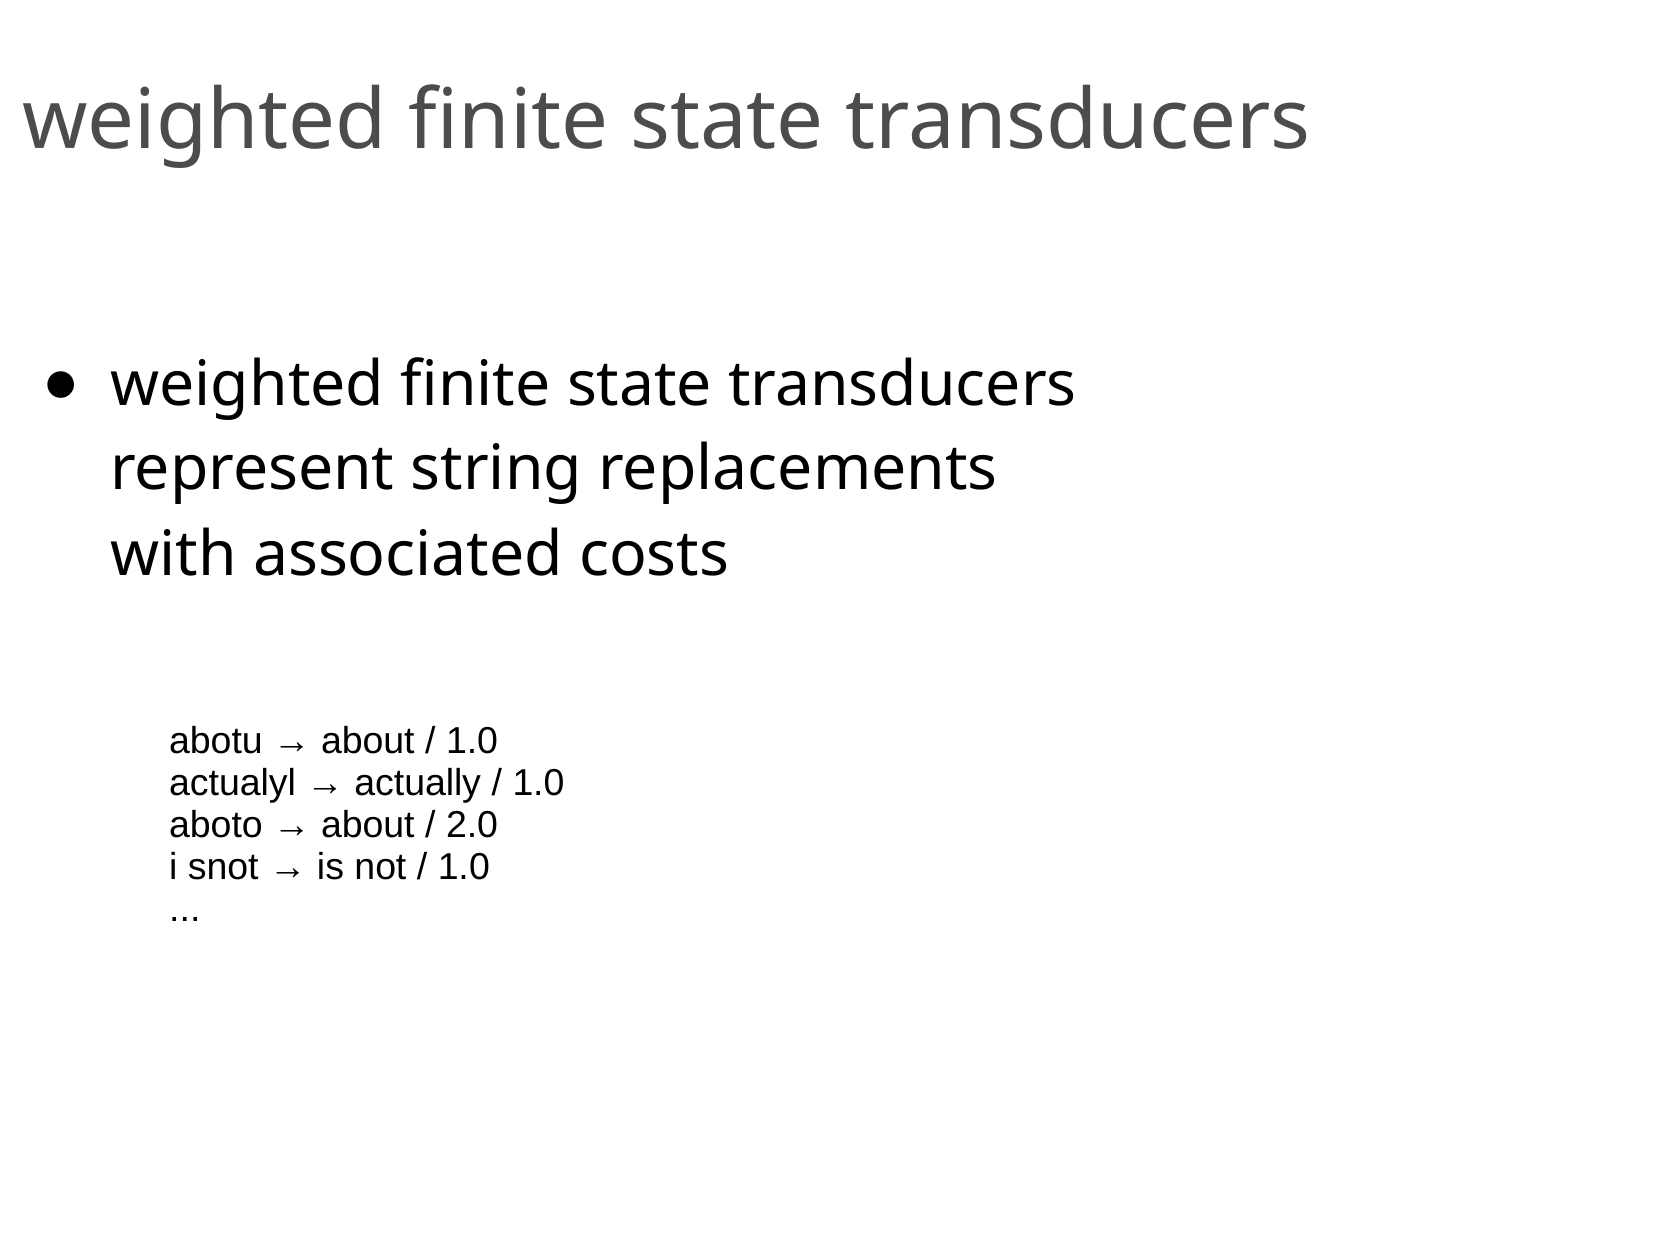

# weighted finite state transducers
weighted finite state transducers
represent string replacements
with associated costs
abotu → about / 1.0
actualyl → actually / 1.0
aboto → about / 2.0
i snot → is not / 1.0
...